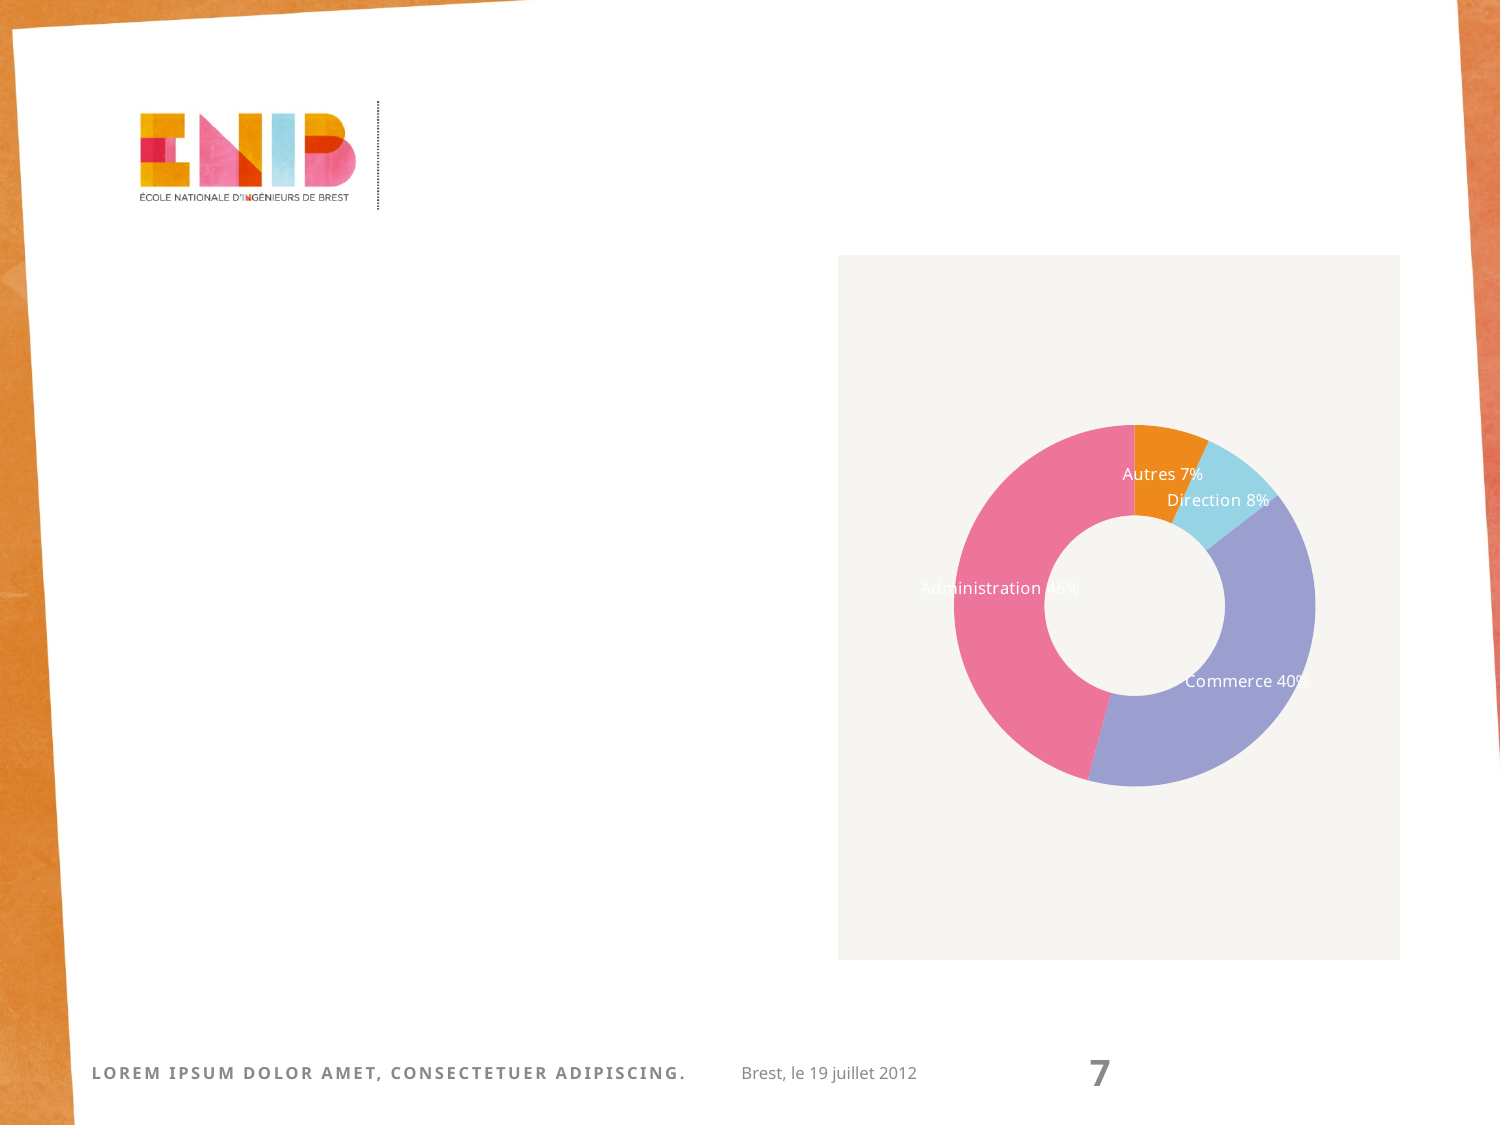

Quel type de pigeon
êtes-vous ?
# Par Nathan Calvarin
### Chart
| Category | Colonne1 |
|---|---|
| Administration | 8.2 |
| Commerce | 7.1 |
| Direction | 1.4 |
| Autres | 1.2 |LOREM IPSUM DOLOR AMET, CONSECTETUER ADIPISCING.
Brest, le 19 juillet 2012